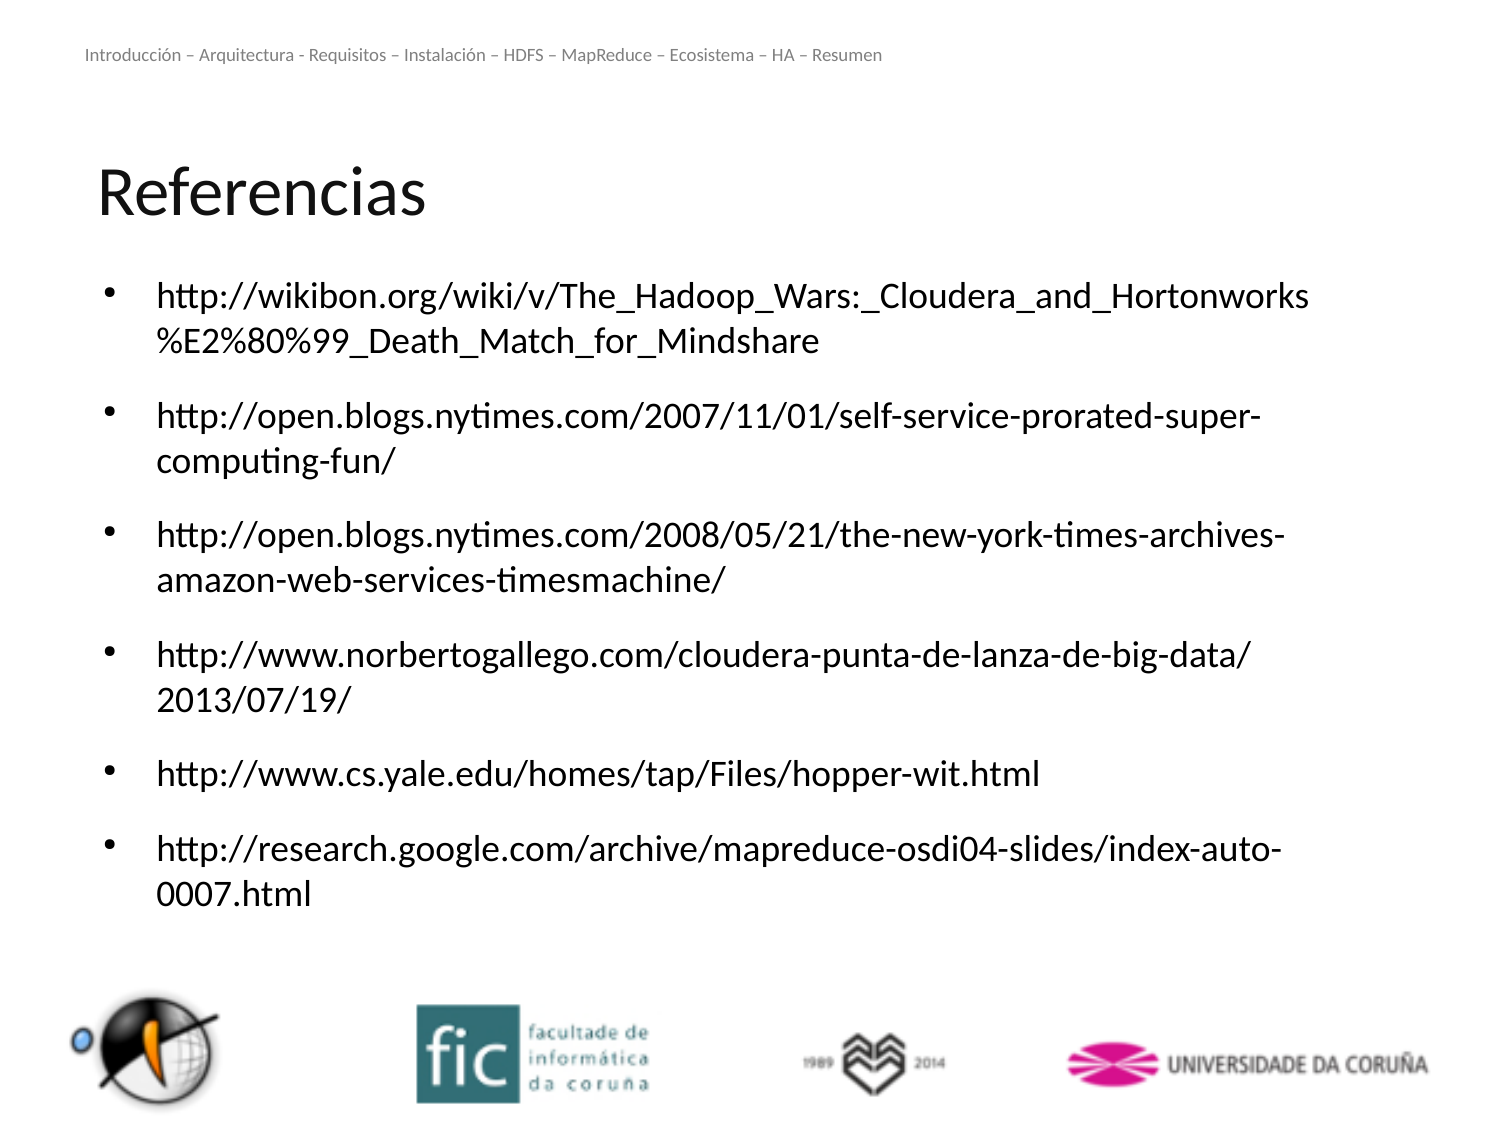

Introducción – Arquitectura - Requisitos – Instalación – HDFS – MapReduce – Ecosistema – HA – Resumen
# Referencias
http://wikibon.org/wiki/v/The_Hadoop_Wars:_Cloudera_and_Hortonworks%E2%80%99_Death_Match_for_Mindshare
http://open.blogs.nytimes.com/2007/11/01/self-service-prorated-super-computing-fun/
http://open.blogs.nytimes.com/2008/05/21/the-new-york-times-archives-amazon-web-services-timesmachine/
http://www.norbertogallego.com/cloudera-punta-de-lanza-de-big-data/2013/07/19/
http://www.cs.yale.edu/homes/tap/Files/hopper-wit.html
http://research.google.com/archive/mapreduce-osdi04-slides/index-auto-0007.html